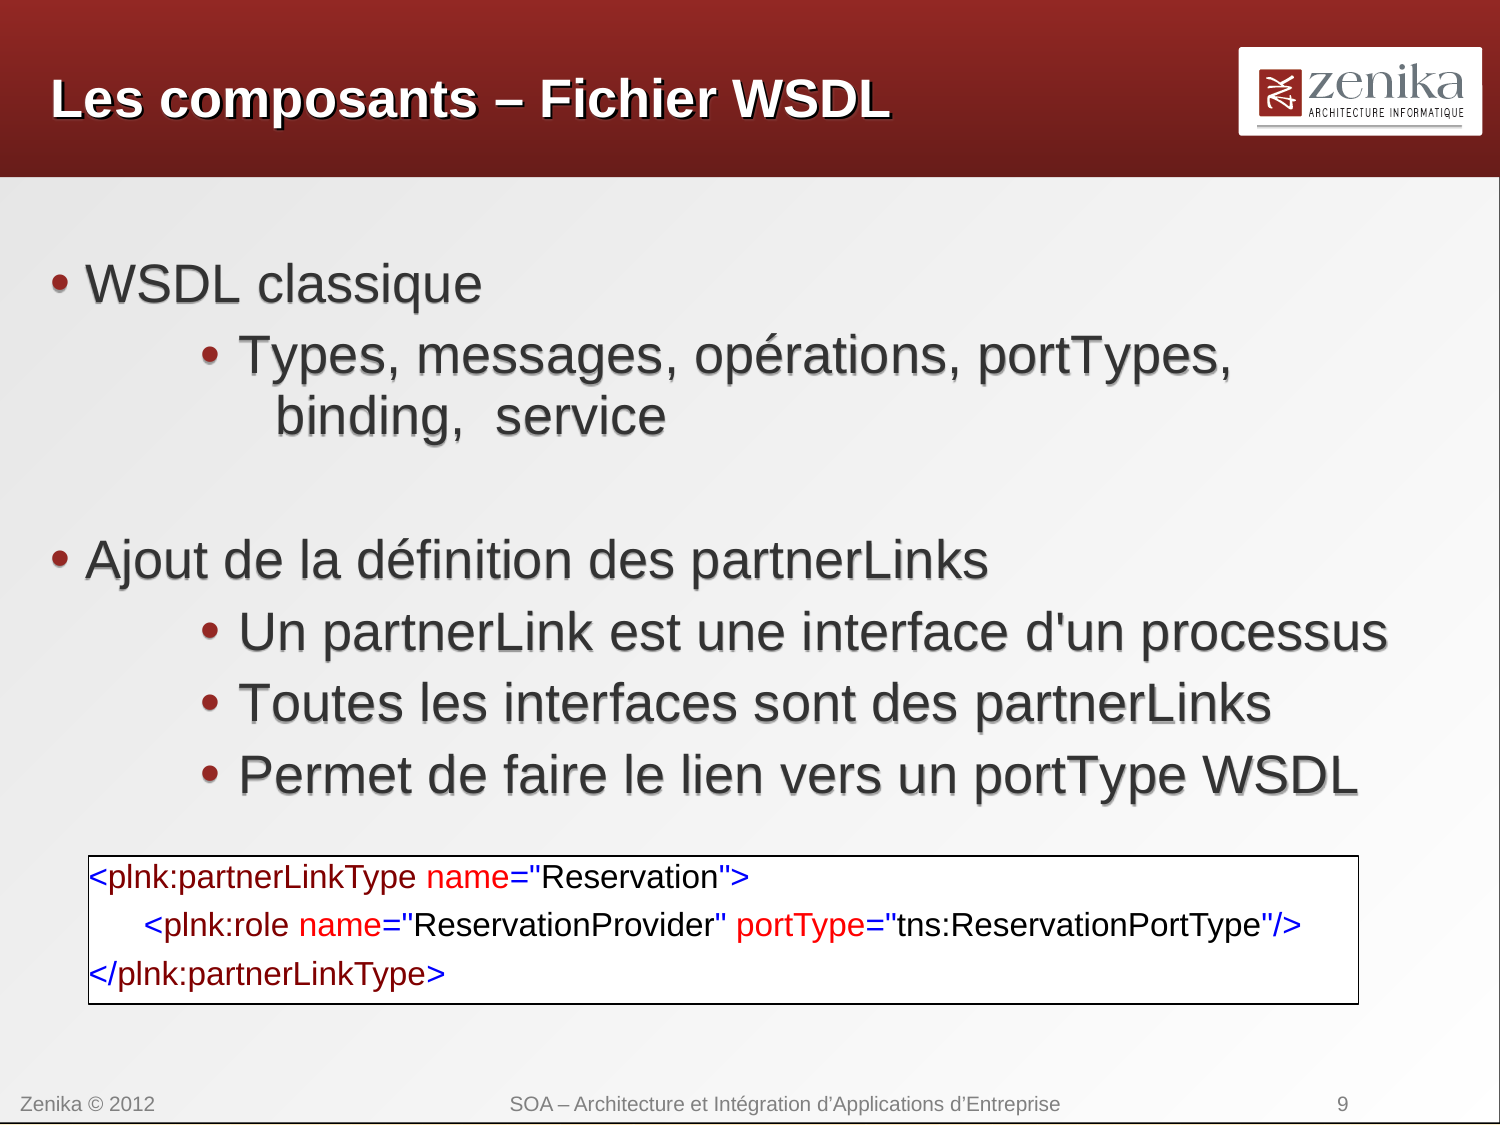

# Les composants – Fichier WSDL
WSDL classique
Types, messages, opérations, portTypes, binding, service
Ajout de la définition des partnerLinks
Un partnerLink est une interface d'un processus
Toutes les interfaces sont des partnerLinks
Permet de faire le lien vers un portType WSDL
<plnk:partnerLinkType name="Reservation">
 <plnk:role name="ReservationProvider" portType="tns:ReservationPortType"/>
</plnk:partnerLinkType>